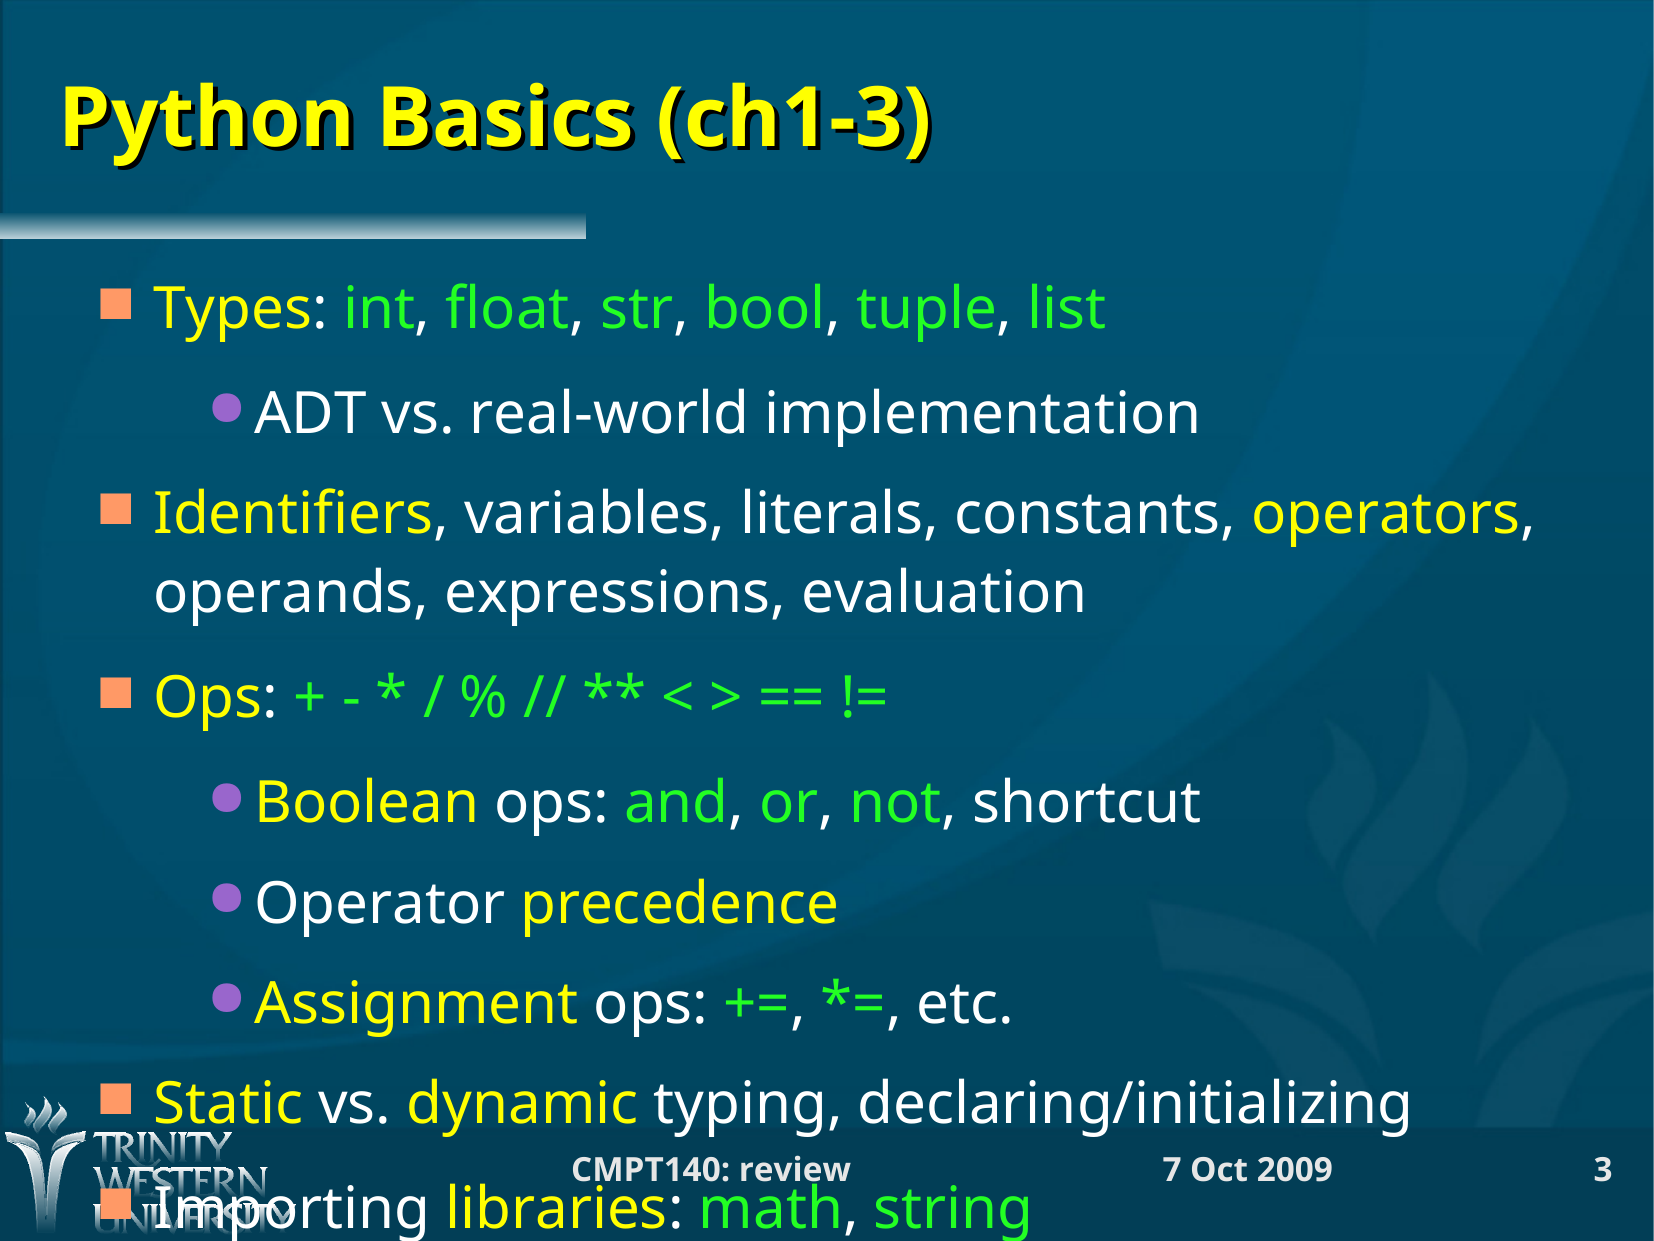

# Python Basics (ch1-3)
Types: int, float, str, bool, tuple, list
ADT vs. real-world implementation
Identifiers, variables, literals, constants, operators, operands, expressions, evaluation
Ops: + - * / % // ** < > == !=
Boolean ops: and, or, not, shortcut
Operator precedence
Assignment ops: +=, *=, etc.
Static vs. dynamic typing, declaring/initializing
Importing libraries: math, string
CMPT140: review
7 Oct 2009
3